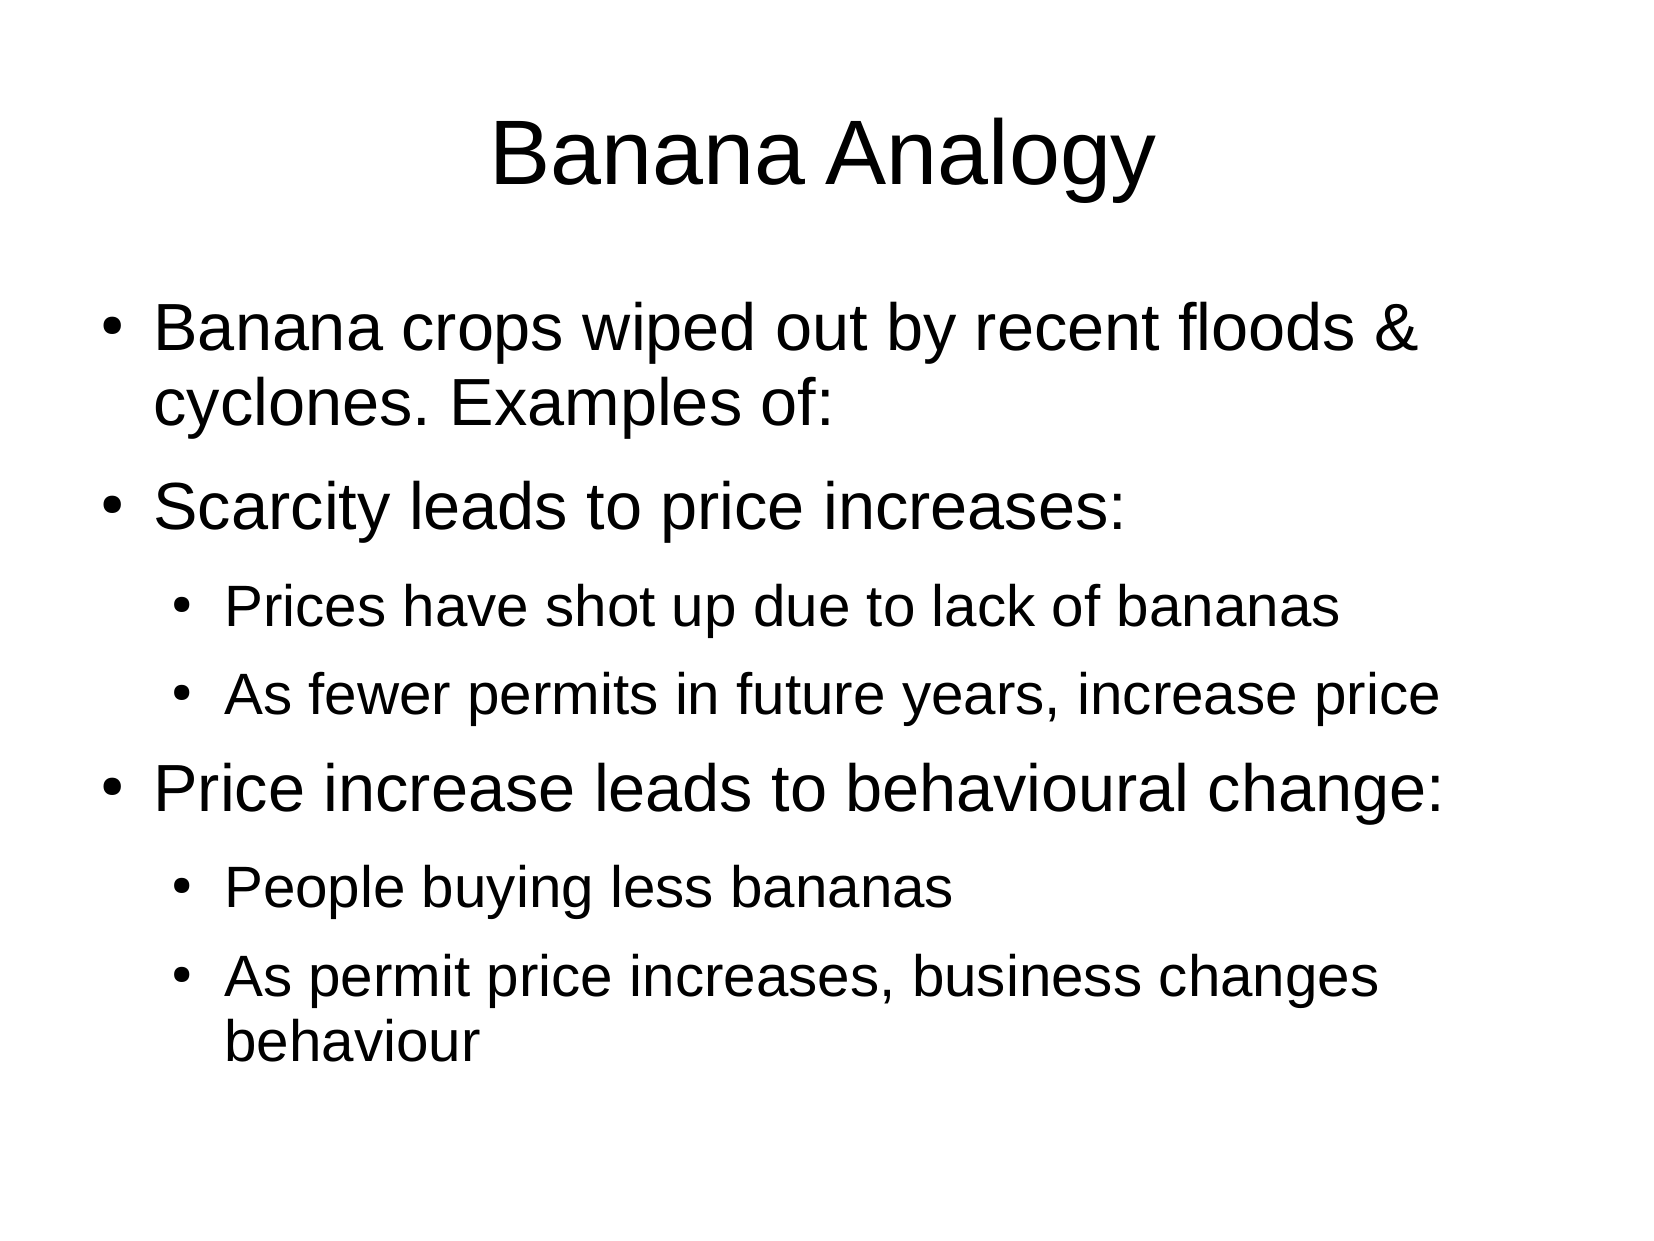

# Banana Analogy
Banana crops wiped out by recent floods & cyclones. Examples of:
Scarcity leads to price increases:
Prices have shot up due to lack of bananas
As fewer permits in future years, increase price
Price increase leads to behavioural change:
People buying less bananas
As permit price increases, business changes behaviour